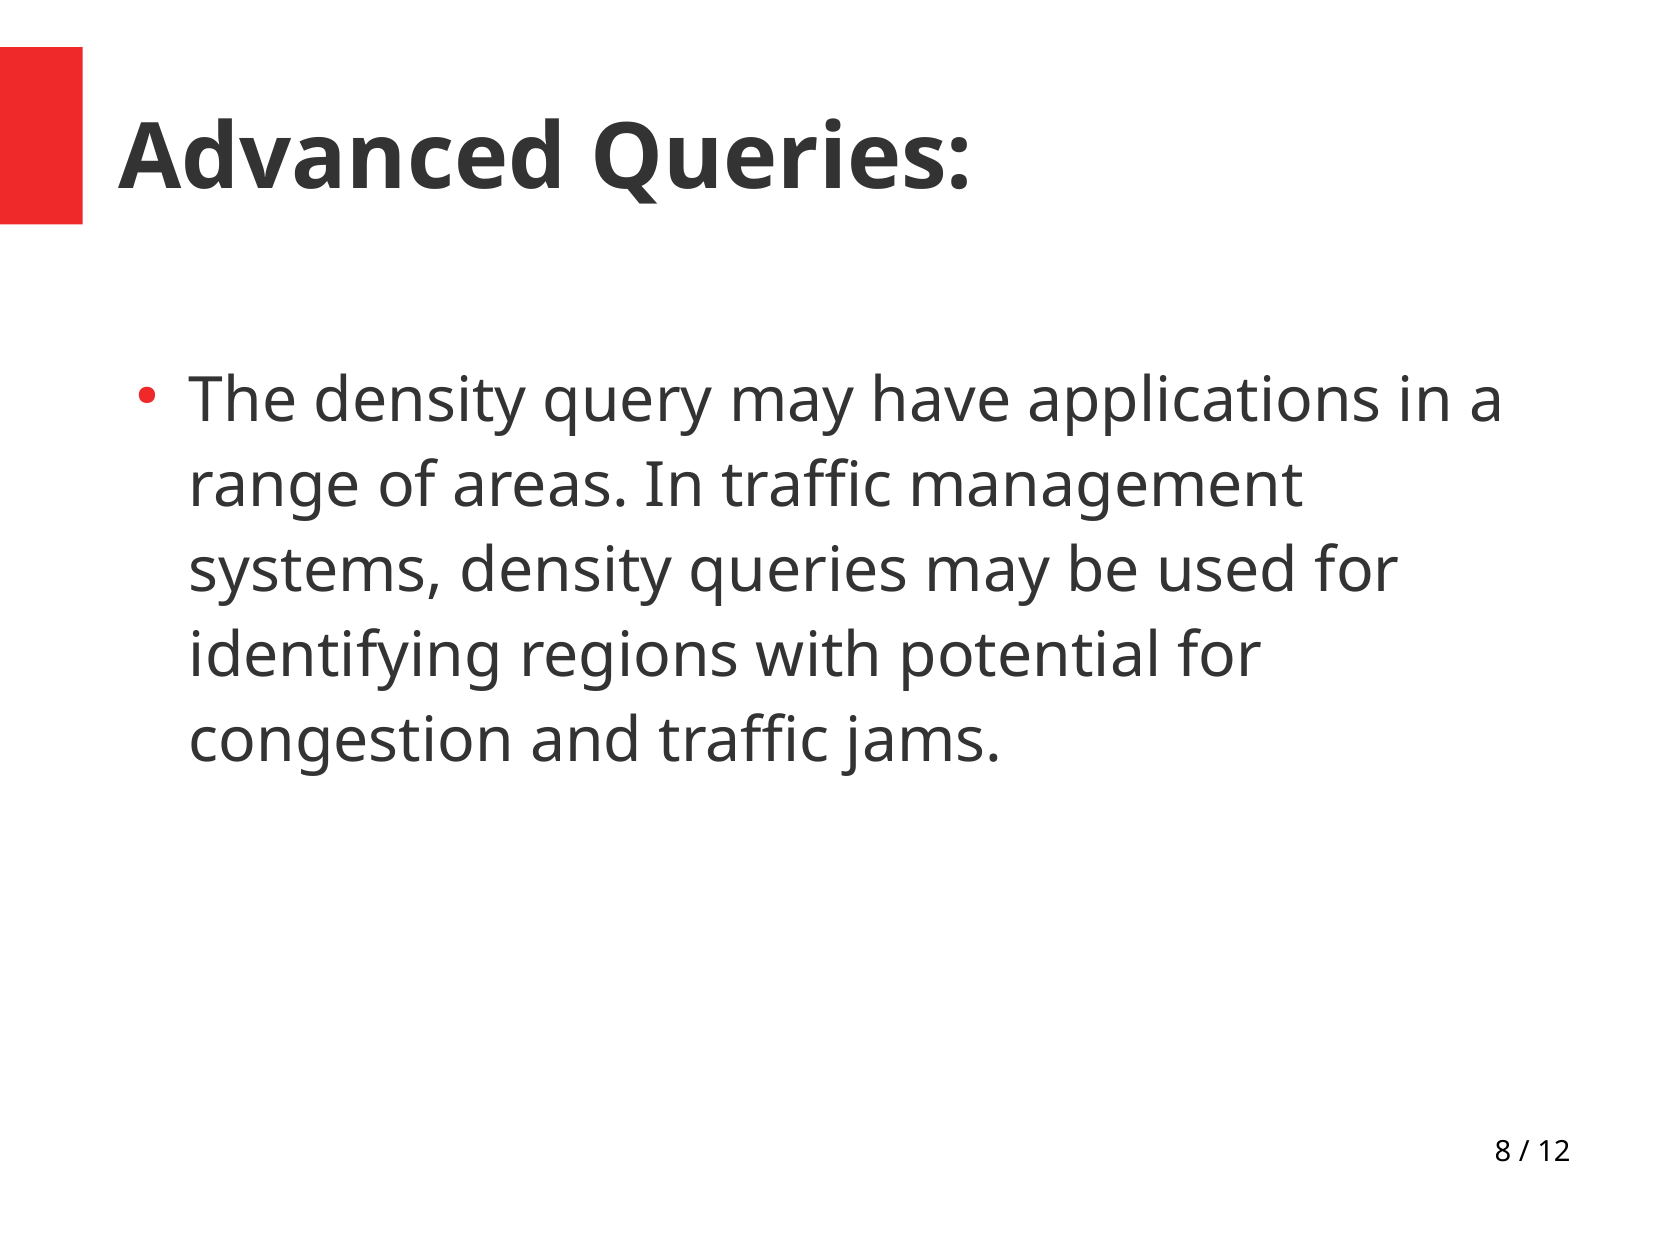

# Advanced Queries:
The density query may have applications in a range of areas. In traffic management systems, density queries may be used for identifying regions with potential for congestion and traffic jams.
8